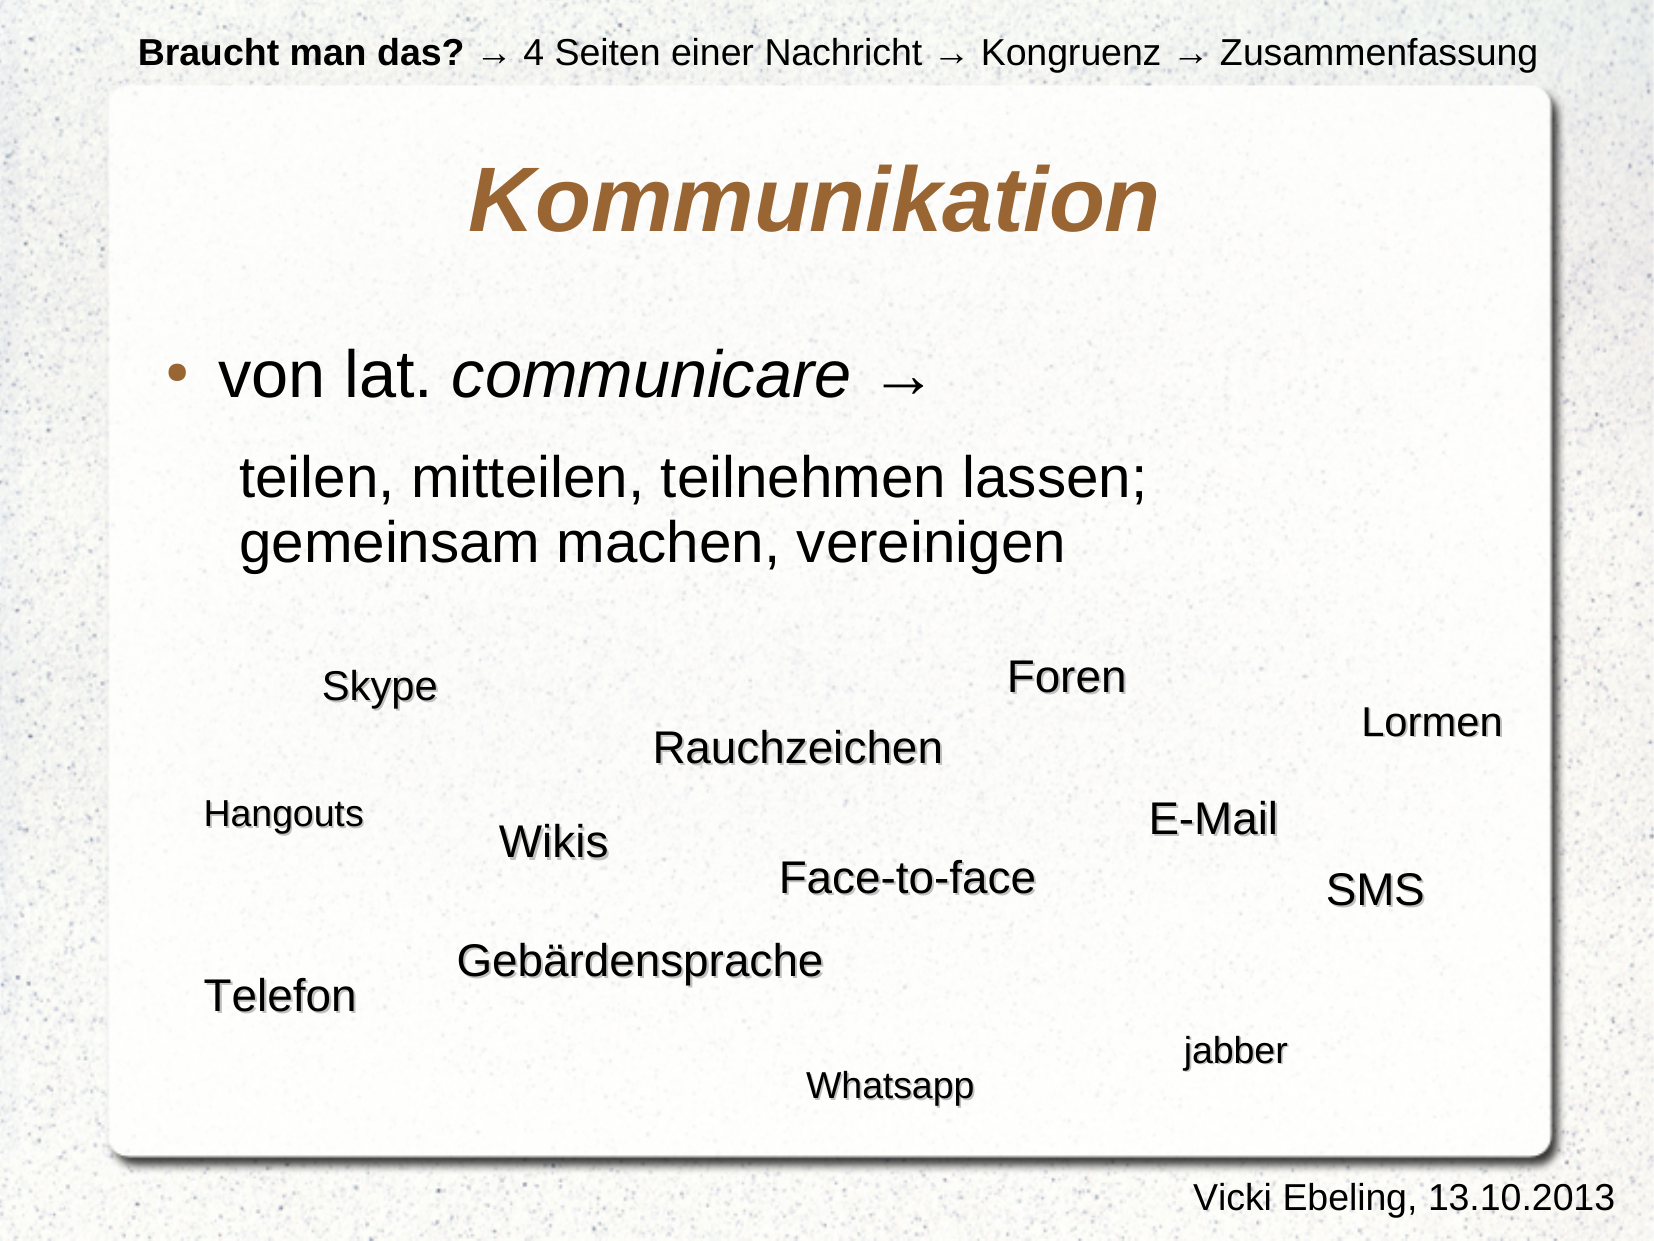

Braucht man das? → 4 Seiten einer Nachricht → Kongruenz → Zusammenfassung
# Kommunikation
von lat. communicare →
teilen, mitteilen, teilnehmen lassen; gemeinsam machen, vereinigen
Foren
Skype
Lormen
Rauchzeichen
Hangouts
E-Mail
Wikis
Face-to-face
SMS
Gebärdensprache
Telefon
jabber
Whatsapp
Vicki Ebeling, 13.10.2013